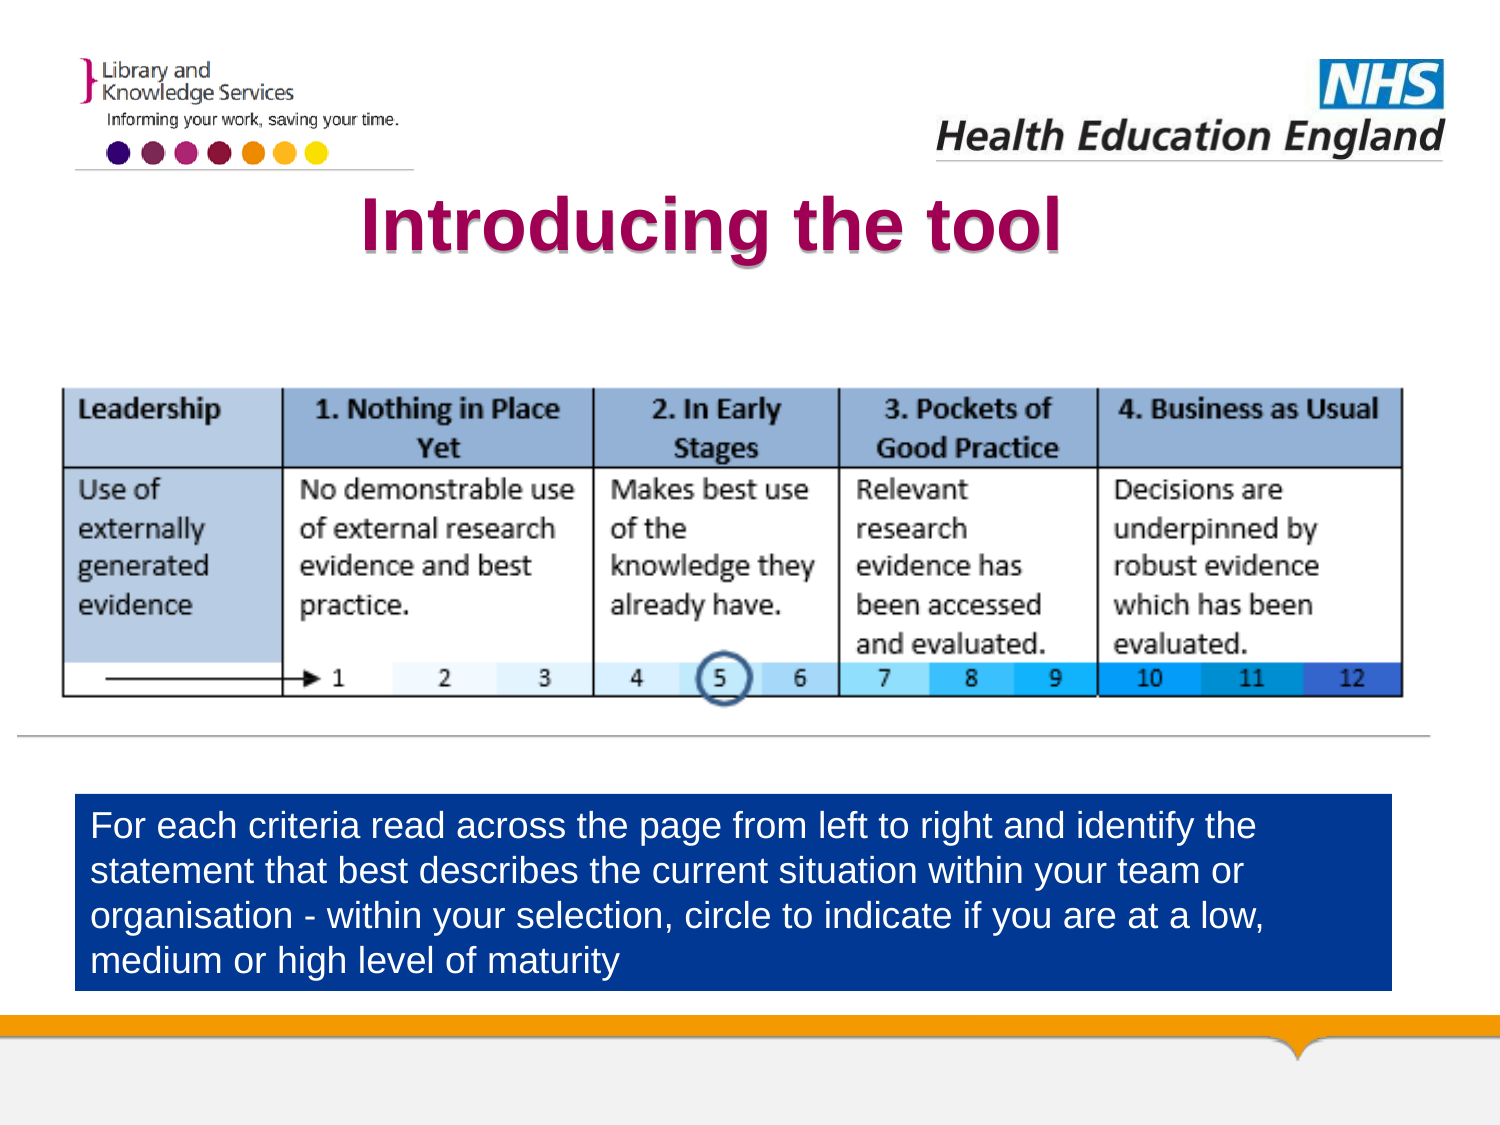

# Introducing the tool
For each criteria read across the page from left to right and identify the statement that best describes the current situation within your team or organisation - within your selection, circle to indicate if you are at a low, medium or high level of maturity